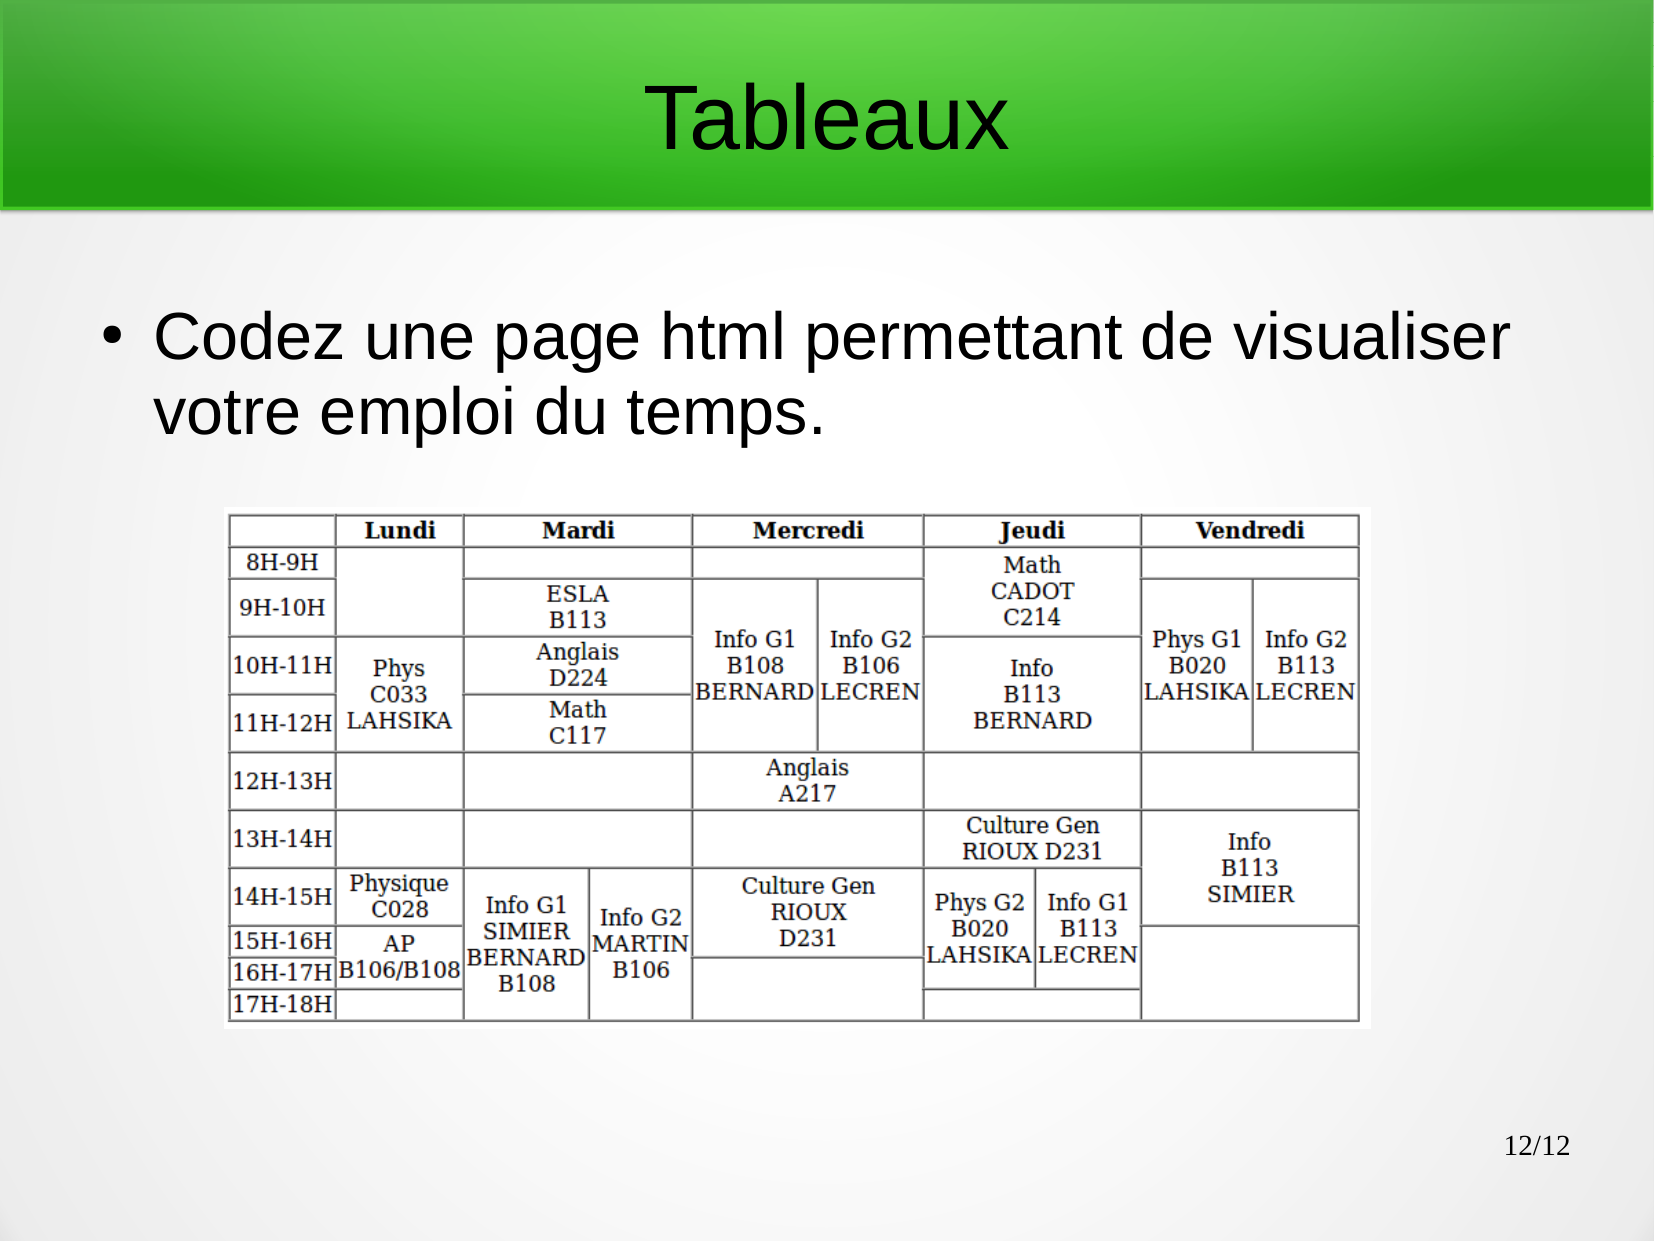

# Tableaux
Codez une page html permettant de visualiser votre emploi du temps.
12